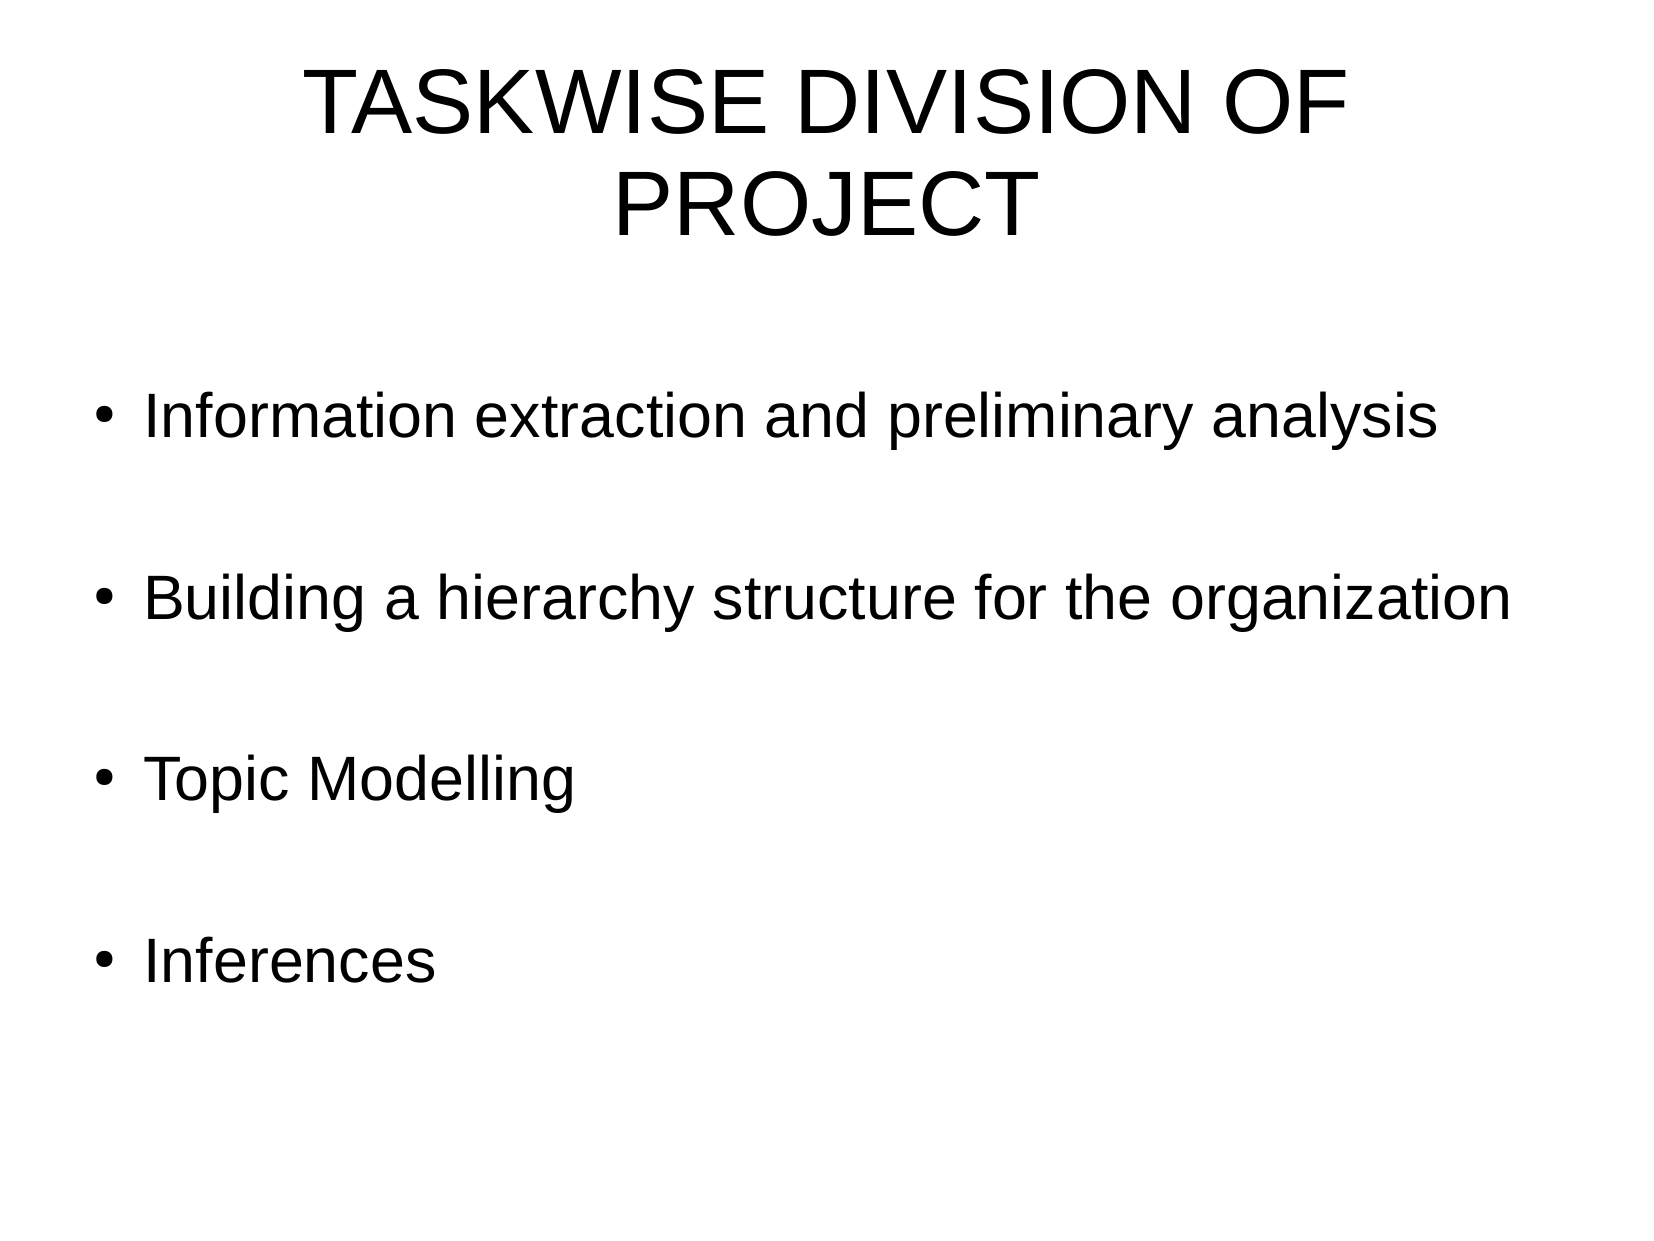

# TASKWISE DIVISION OF PROJECT
Information extraction and preliminary analysis
Building a hierarchy structure for the organization
Topic Modelling
Inferences